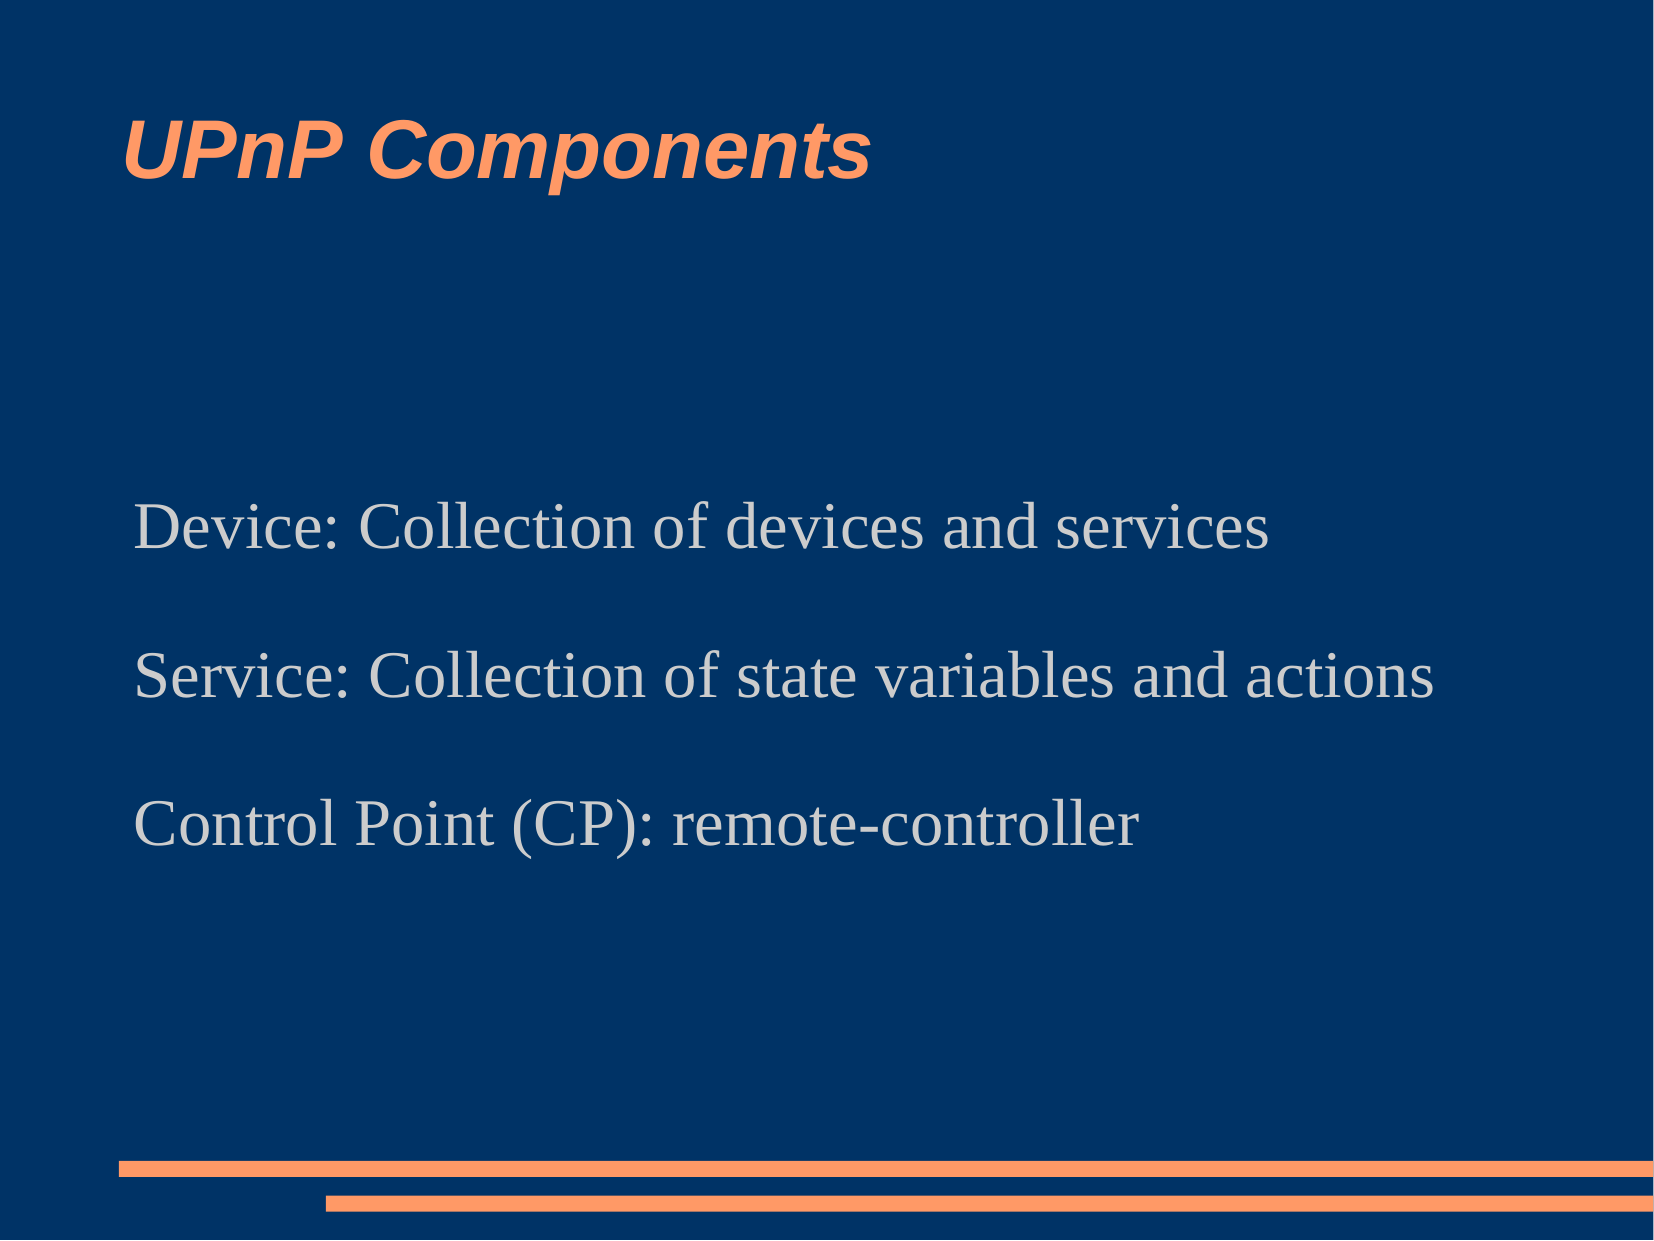

# UPnP Components
Device: Collection of devices and services
Service: Collection of state variables and actions
Control Point (CP): remote-controller